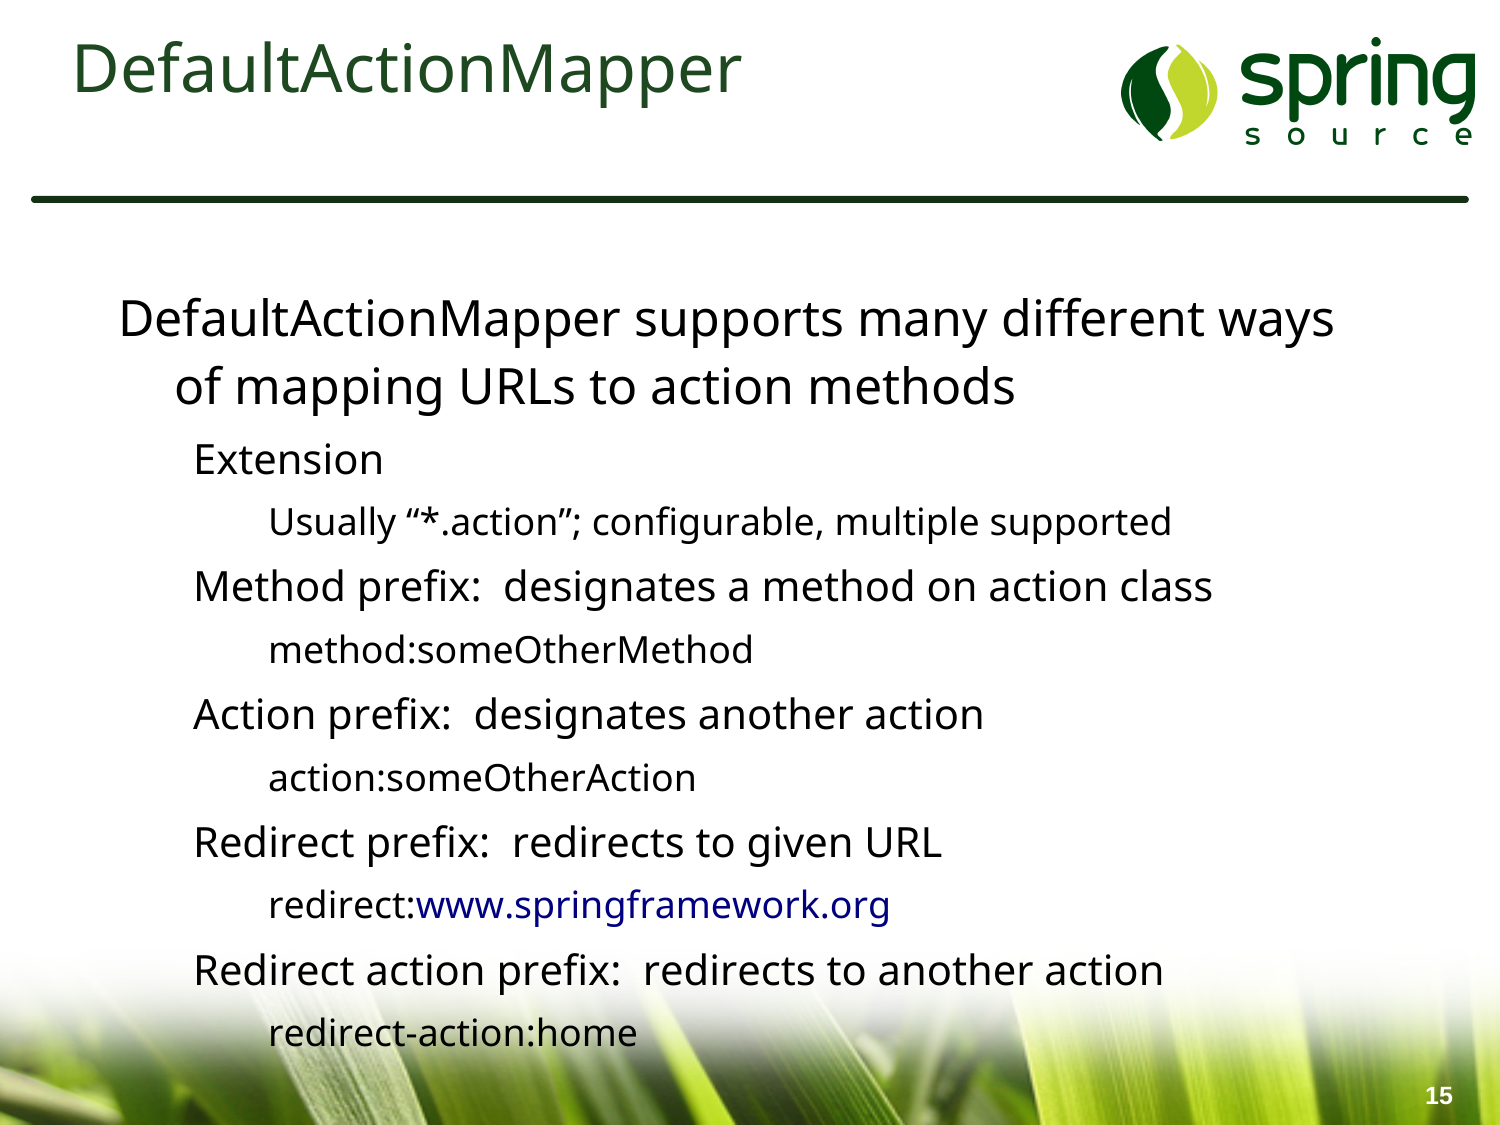

# DefaultActionMapper
DefaultActionMapper supports many different ways of mapping URLs to action methods
Extension
Usually “*.action”; configurable, multiple supported
Method prefix: designates a method on action class
method:someOtherMethod
Action prefix: designates another action
action:someOtherAction
Redirect prefix: redirects to given URL
redirect:www.springframework.org
Redirect action prefix: redirects to another action
redirect-action:home